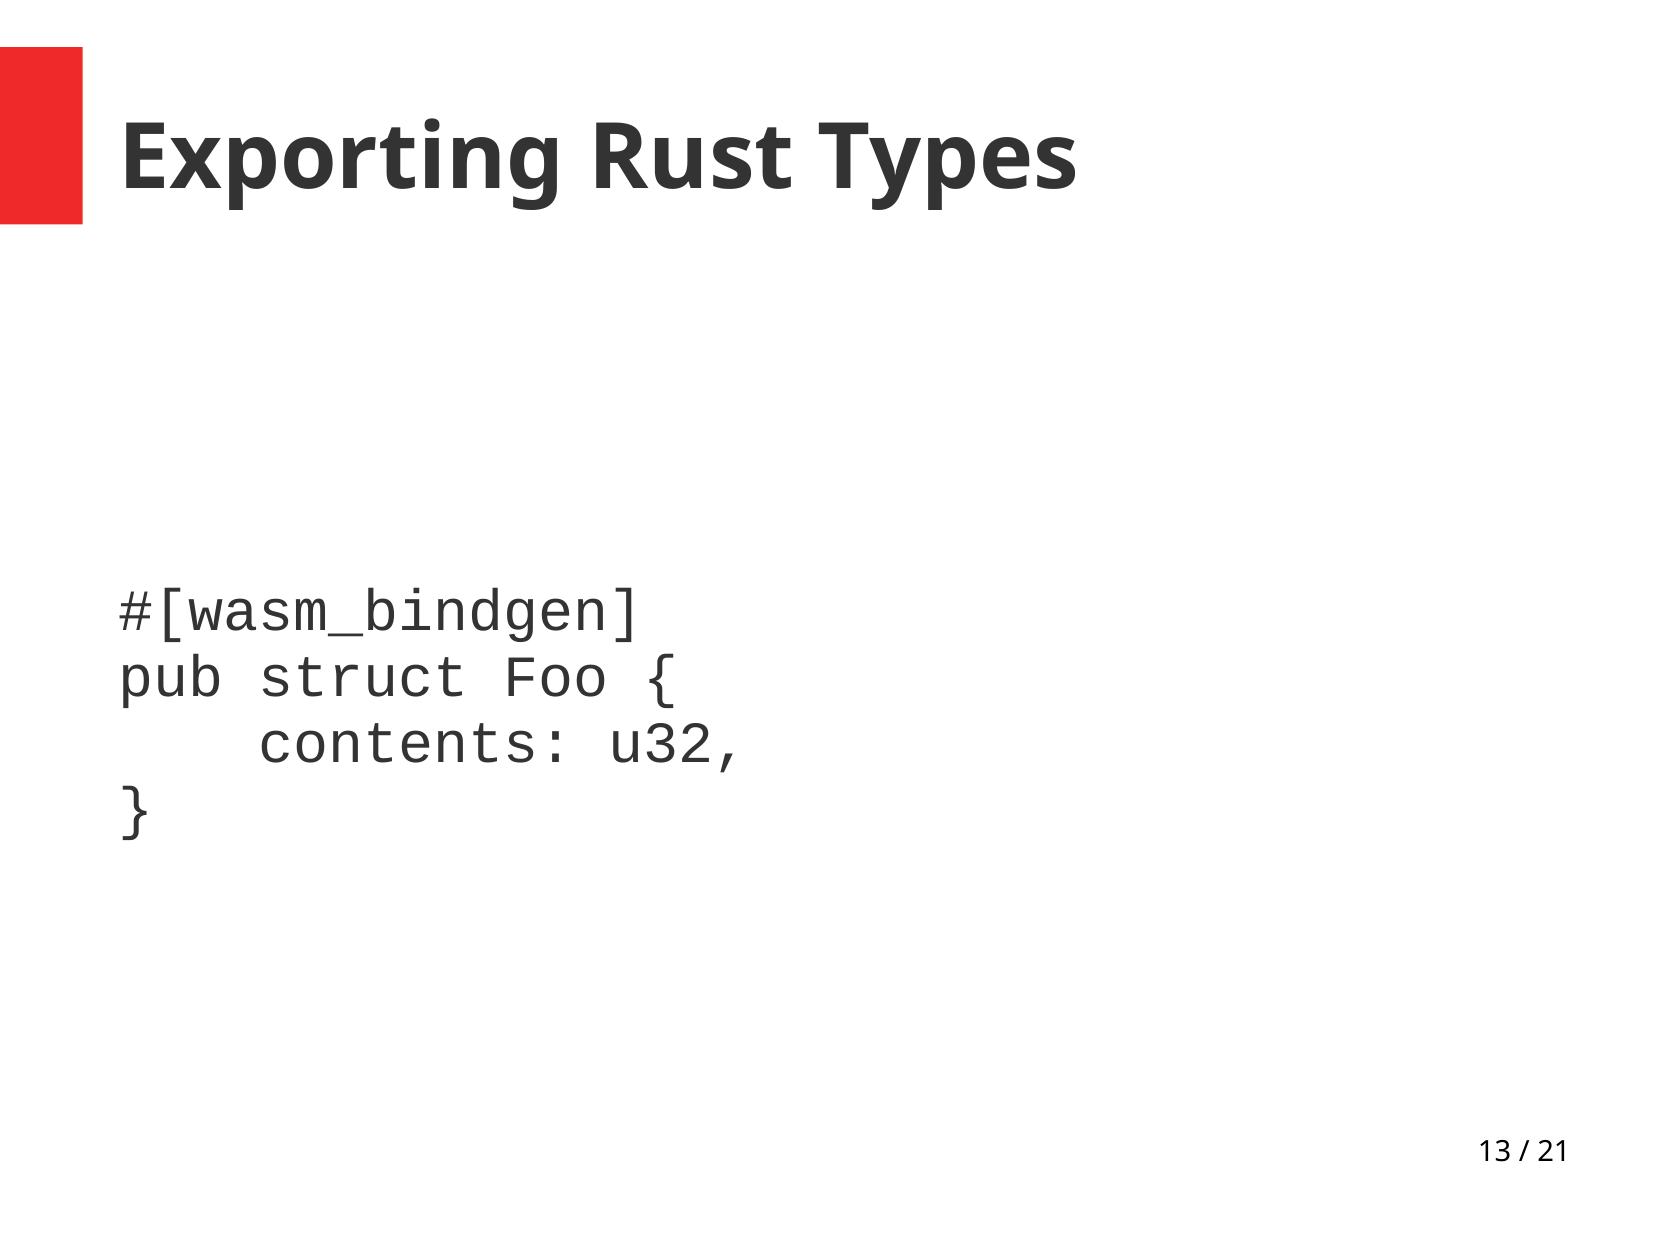

# Exporting Rust Types
#[wasm_bindgen]
pub struct Foo {
 contents: u32,
}
13